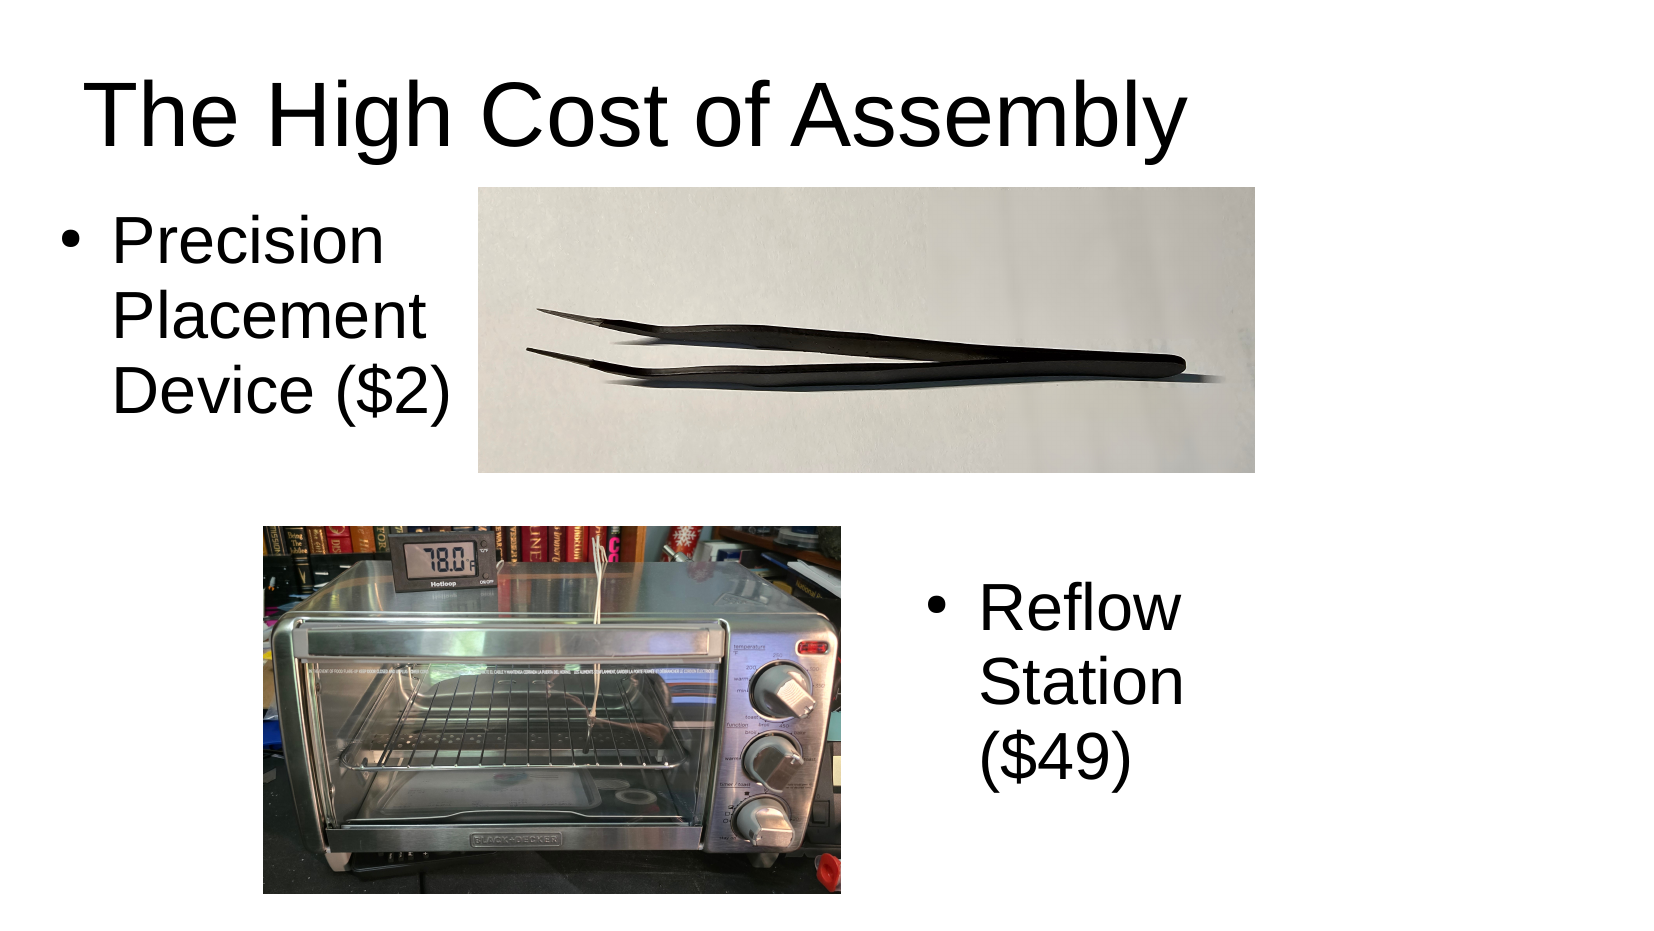

# The High Cost of Assembly
Precision
Placement
Device ($2)
Reflow
Station
($49)